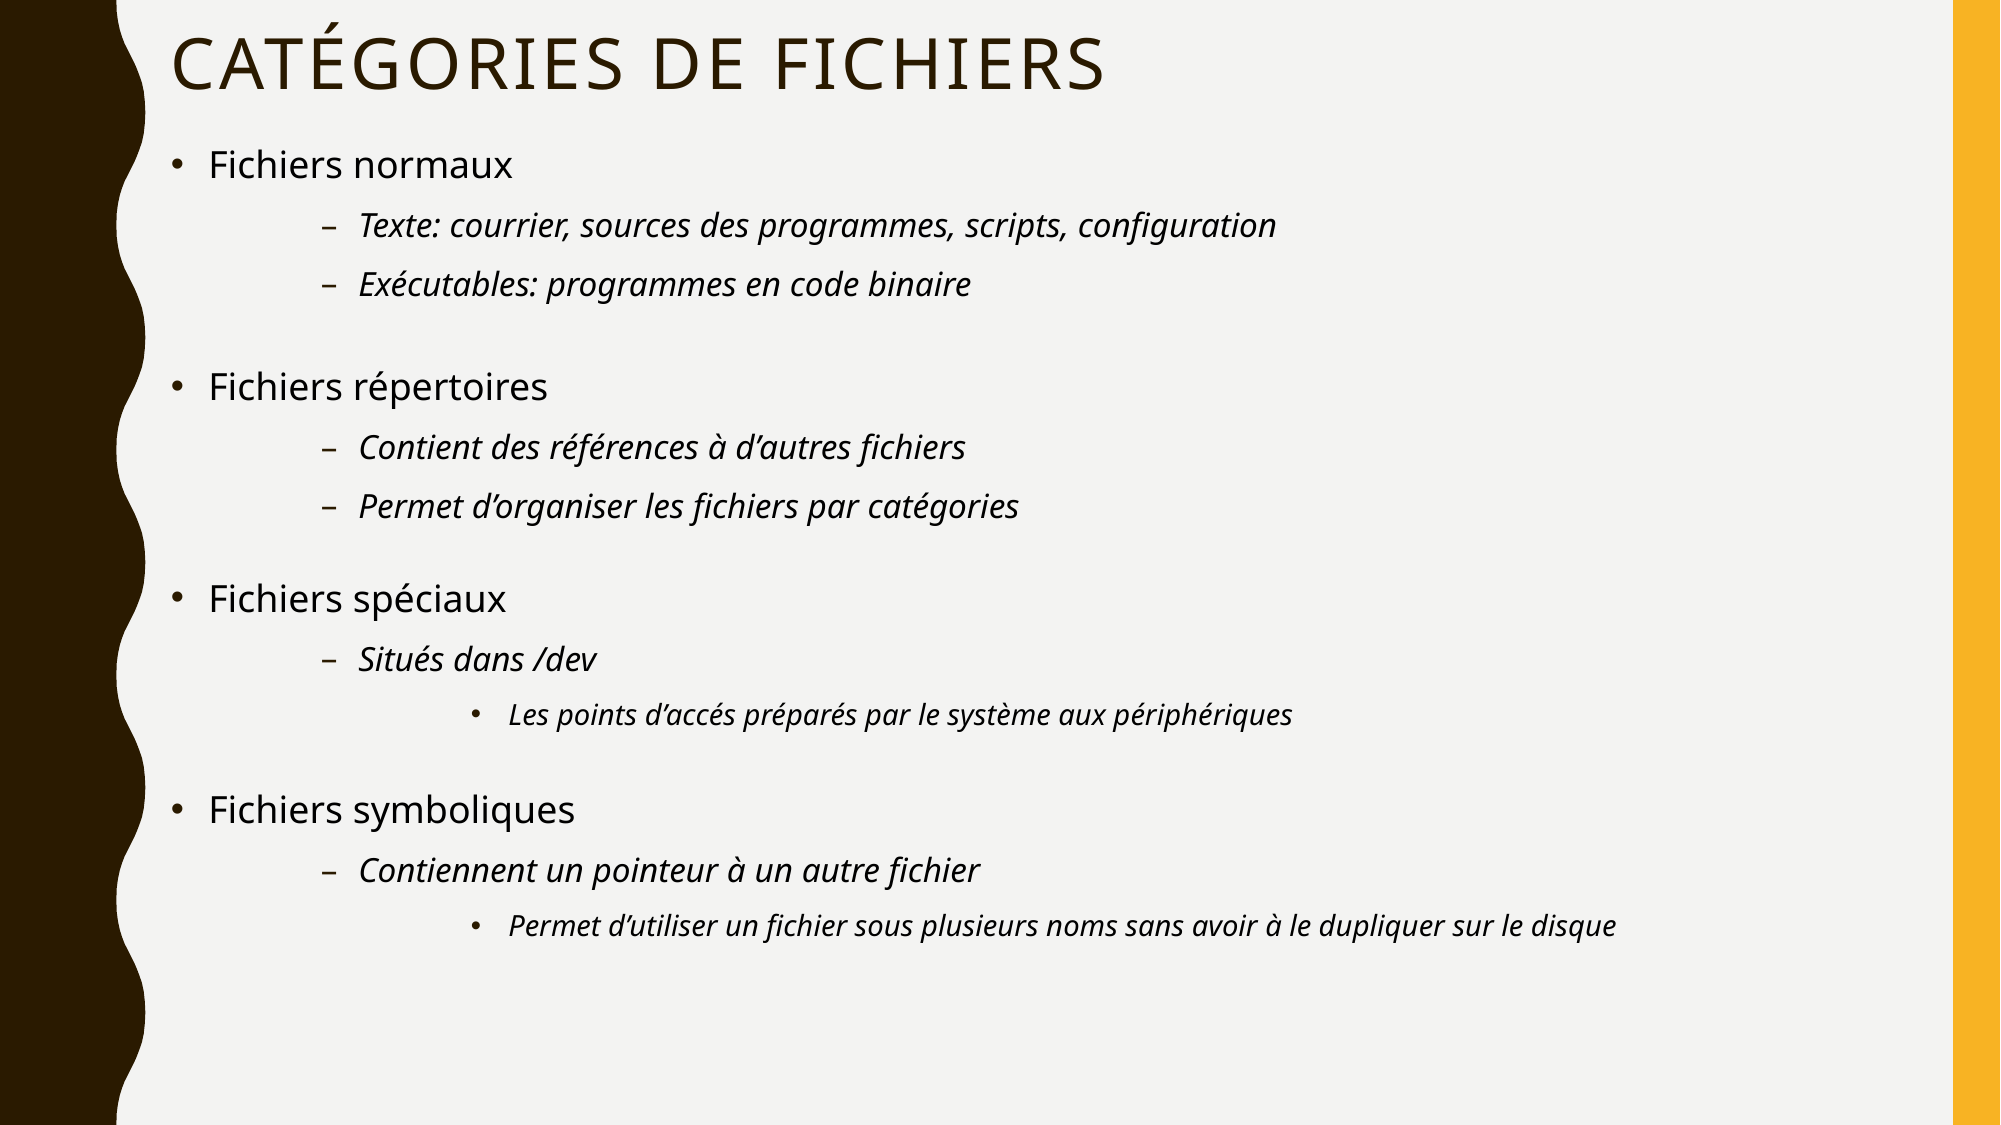

# Catégories de fichiers
Fichiers normaux
Texte: courrier, sources des programmes, scripts, configuration
Exécutables: programmes en code binaire
Fichiers répertoires
Contient des références à d’autres fichiers
Permet d’organiser les fichiers par catégories
Fichiers spéciaux
Situés dans /dev
Les points d’accés préparés par le système aux périphériques
Fichiers symboliques
Contiennent un pointeur à un autre fichier
Permet d’utiliser un fichier sous plusieurs noms sans avoir à le dupliquer sur le disque